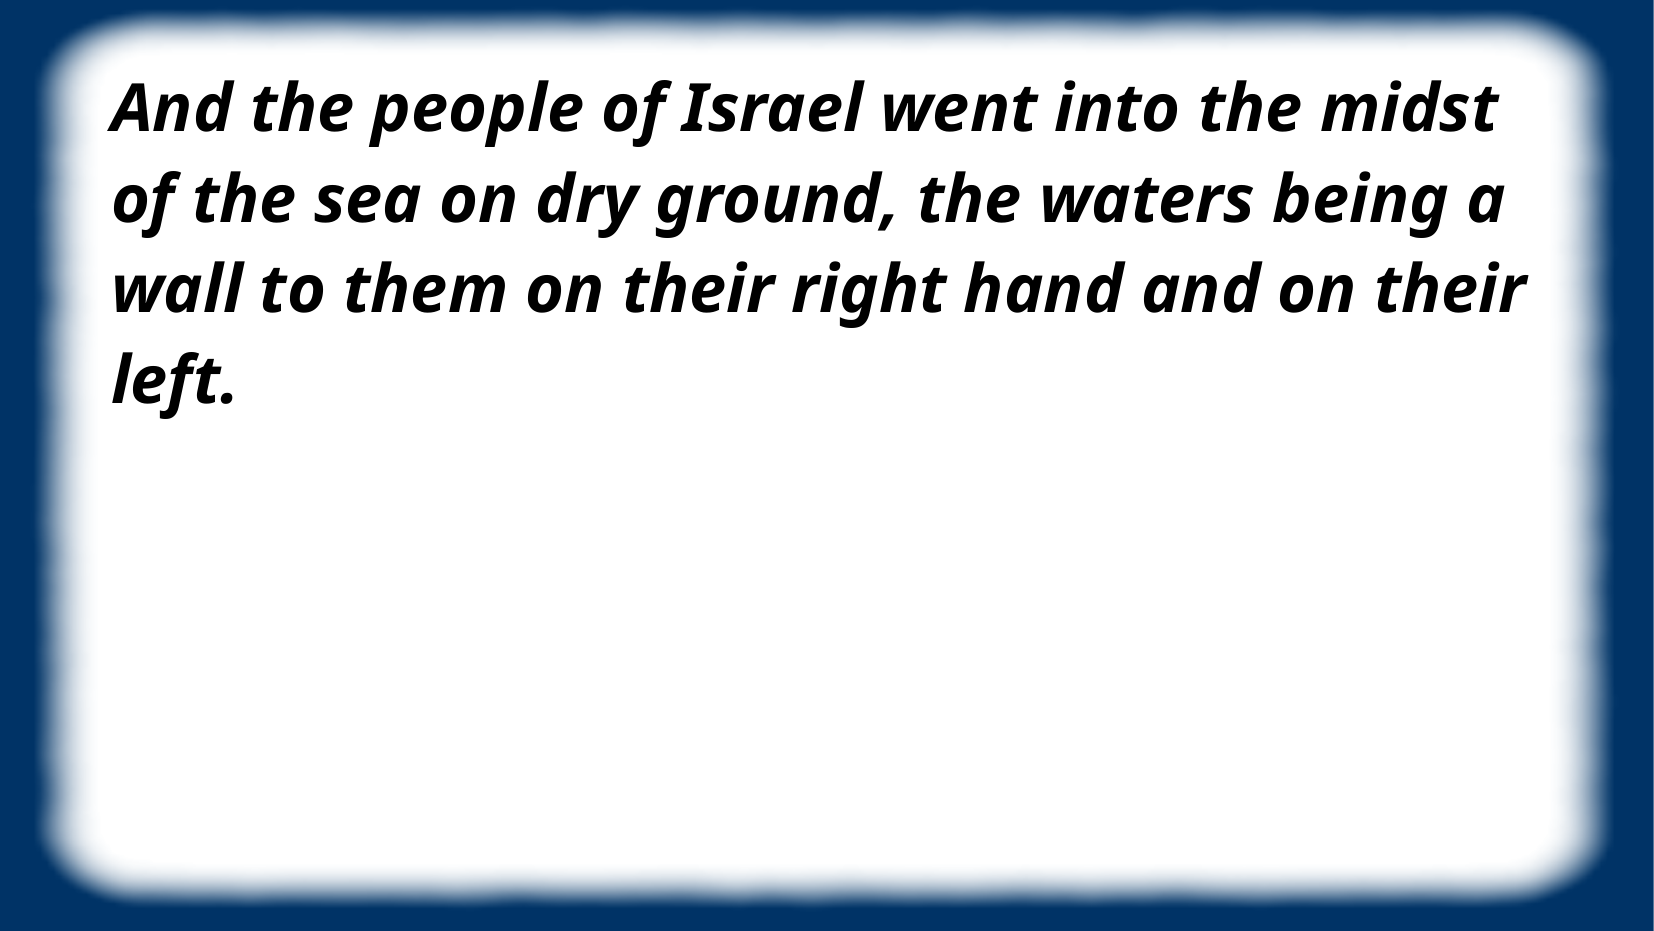

And the people of Israel went into the midst of the sea on dry ground, the waters being a wall to them on their right hand and on their left.